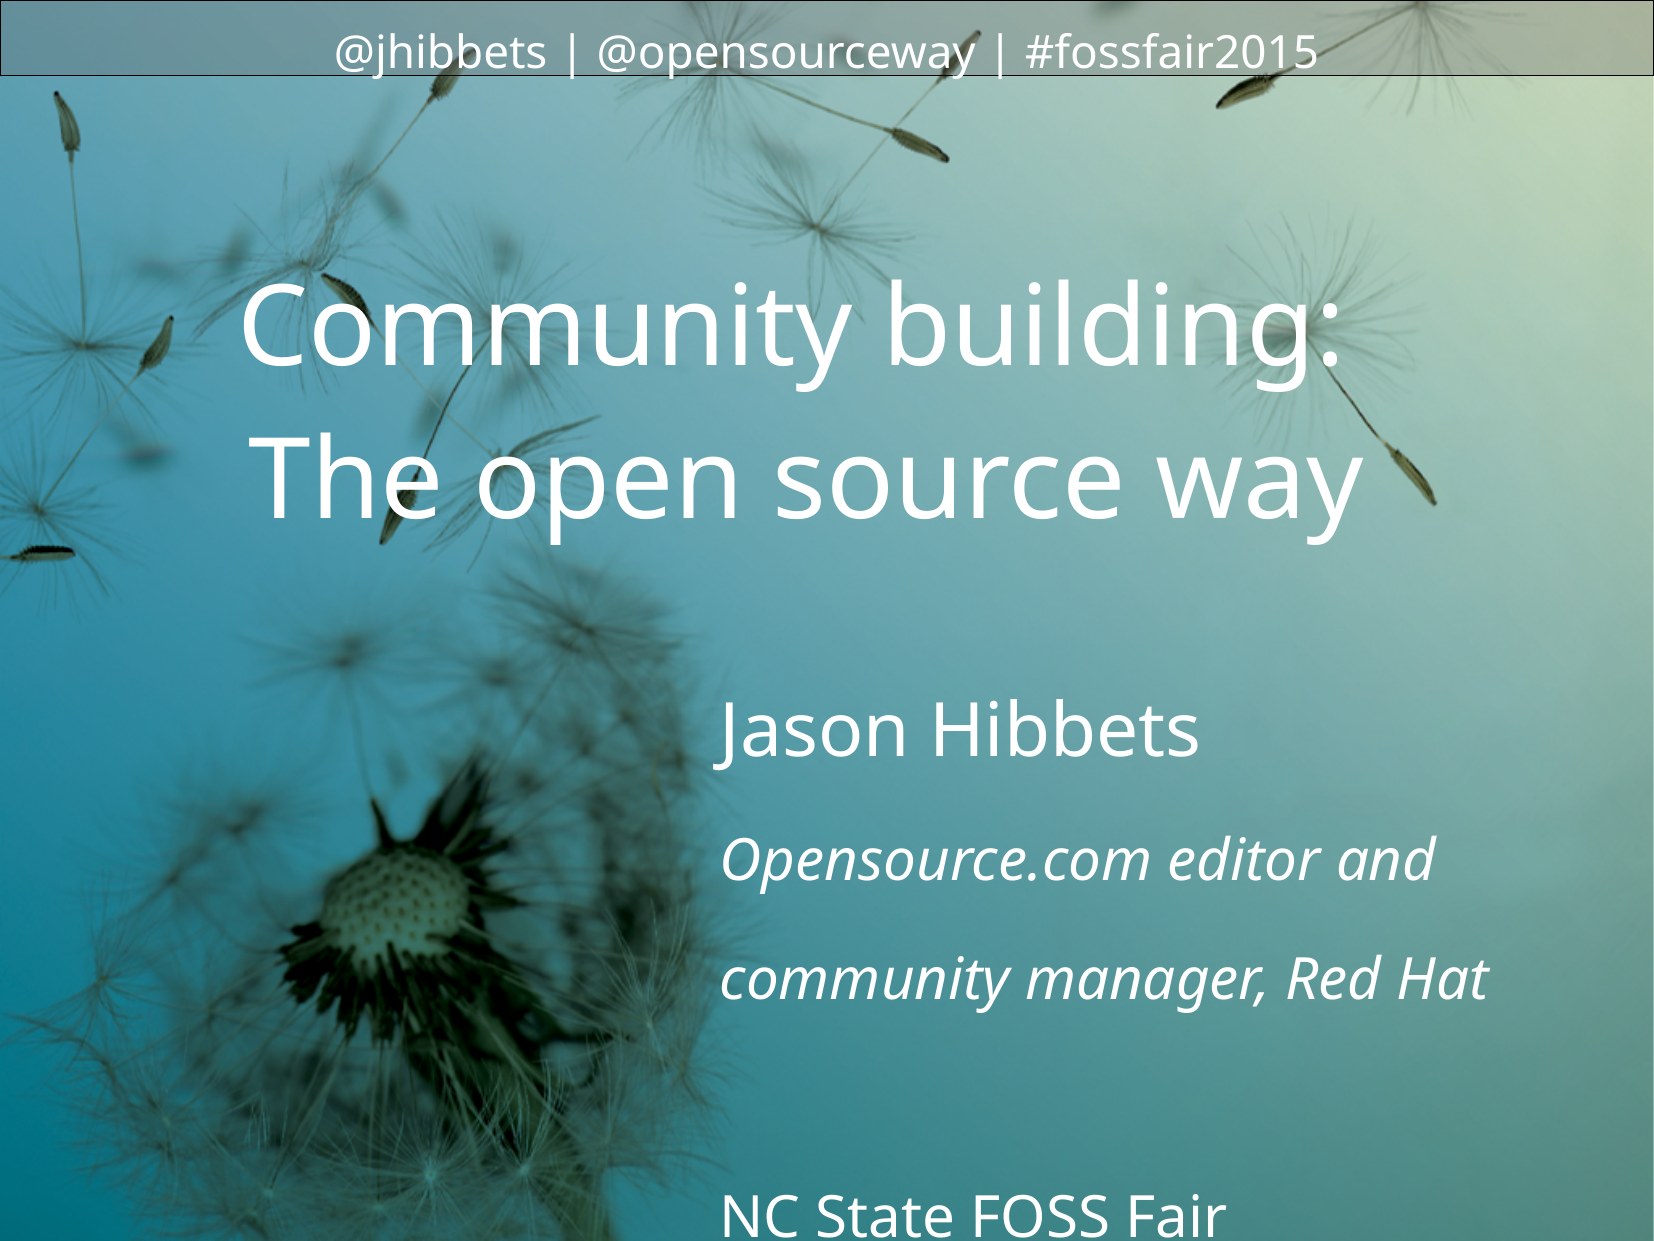

Community building:
The open source way
Jason Hibbets
Opensource.com editor and community manager, Red Hat
NC State FOSS Fair
February 7, 2015